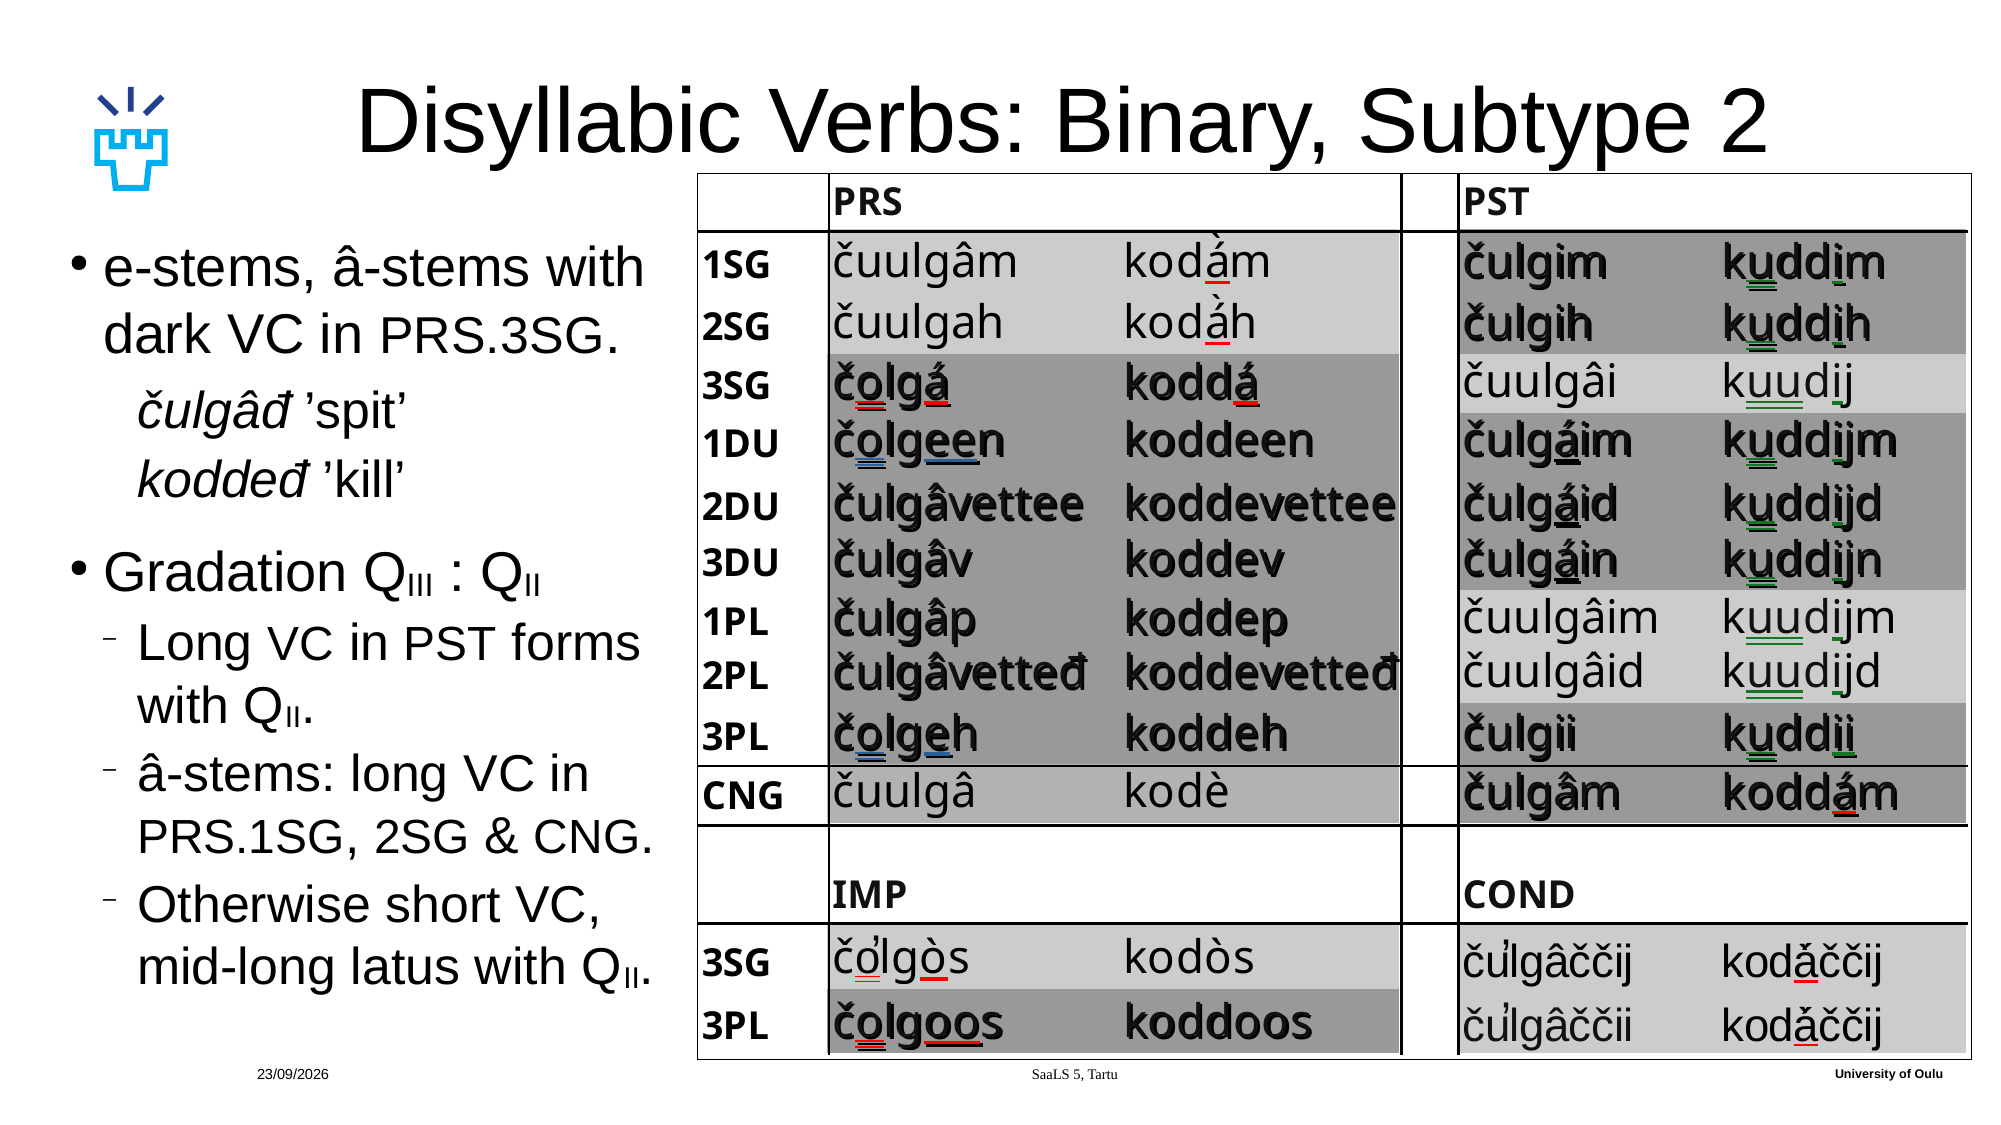

Disyllabic Verbs: Binary, Subtype 2
# e-stems, â-stems with dark VC in PRS.3SG.
čulgâđ ’spit’
koddeđ ’kill’
Gradation QIII : QII
Long VC in PST forms with QII.
â-stems: long VC in PRS.1SG, 2SG & CNG.
Otherwise short VC, mid-long latus with QII.
https://github.com/tkoukkar/anaraskiela/blob/master/Koukkari_Tuomas-CIFUXIII-oovdanpyehtim.pdf